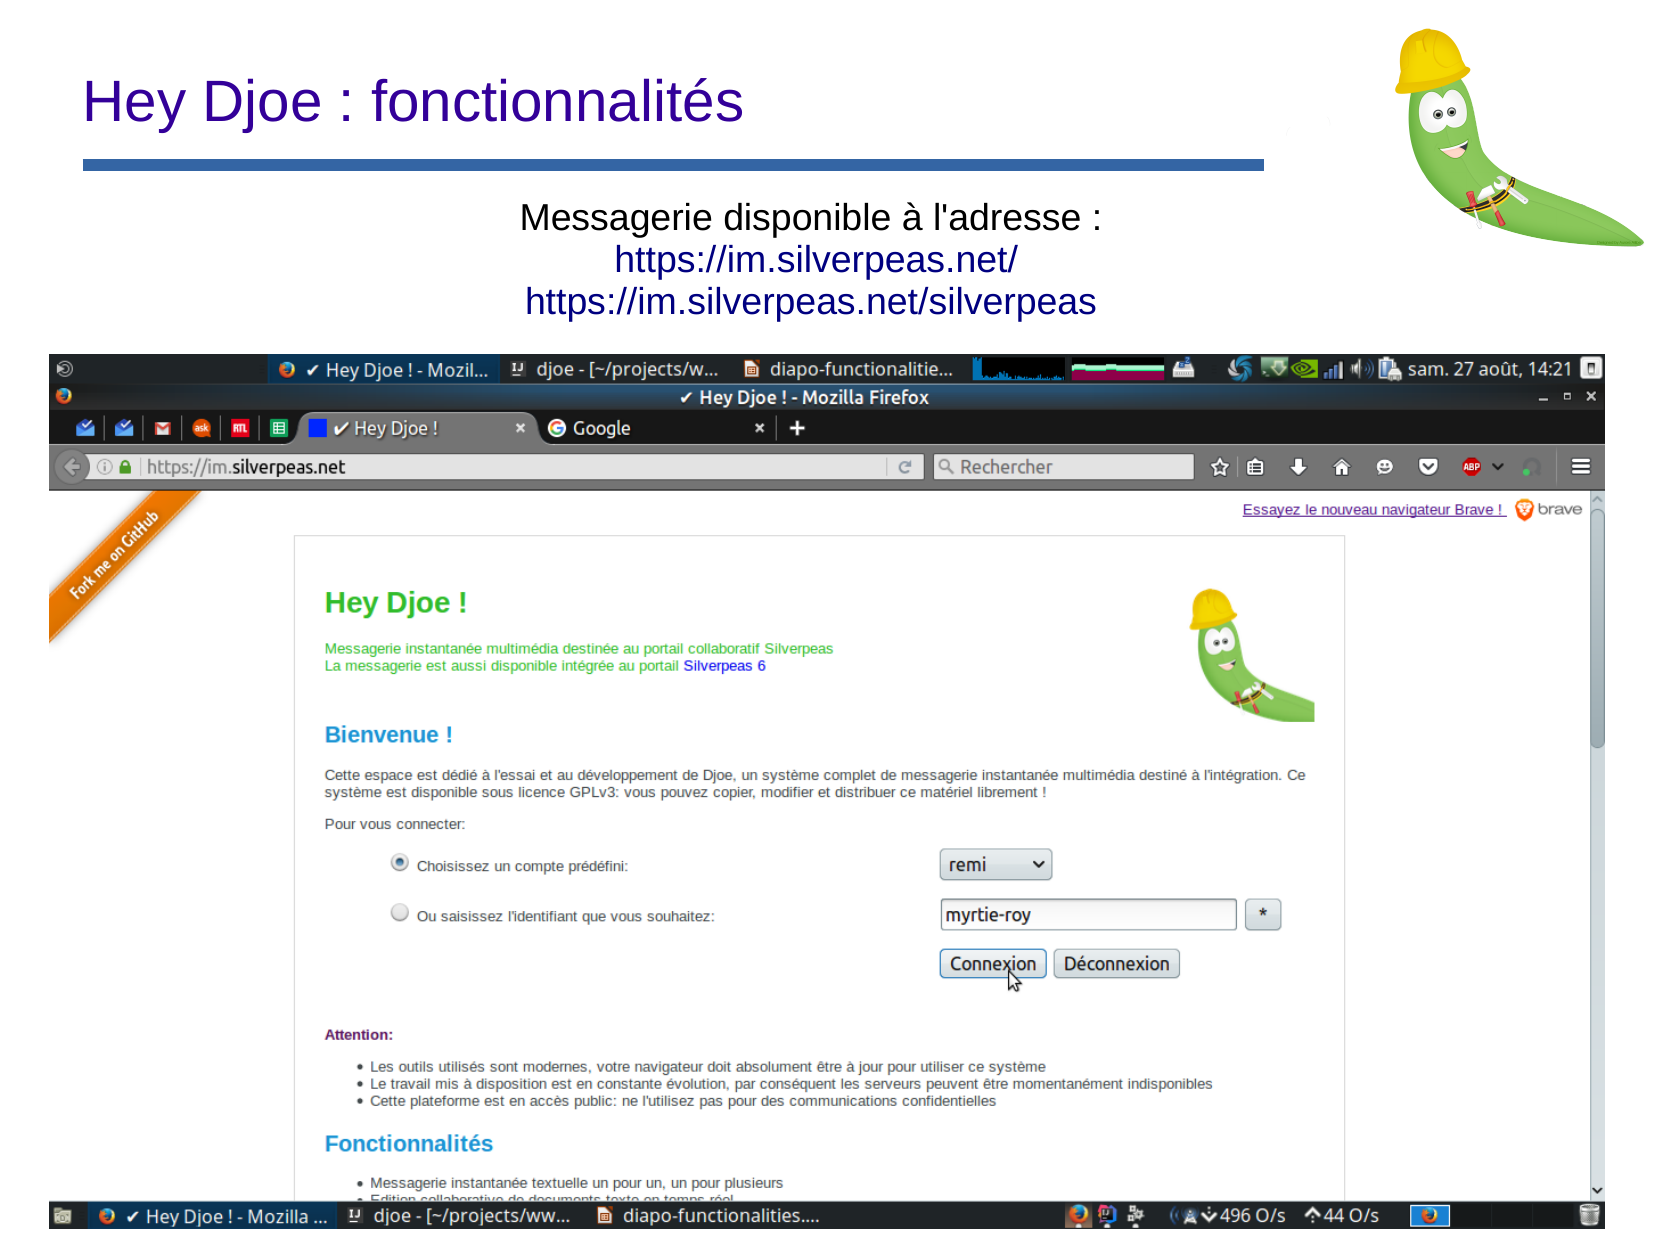

# Hey Djoe : fonctionnalités
Messagerie disponible à l'adresse :
 https://im.silverpeas.net/
https://im.silverpeas.net/silverpeas
1